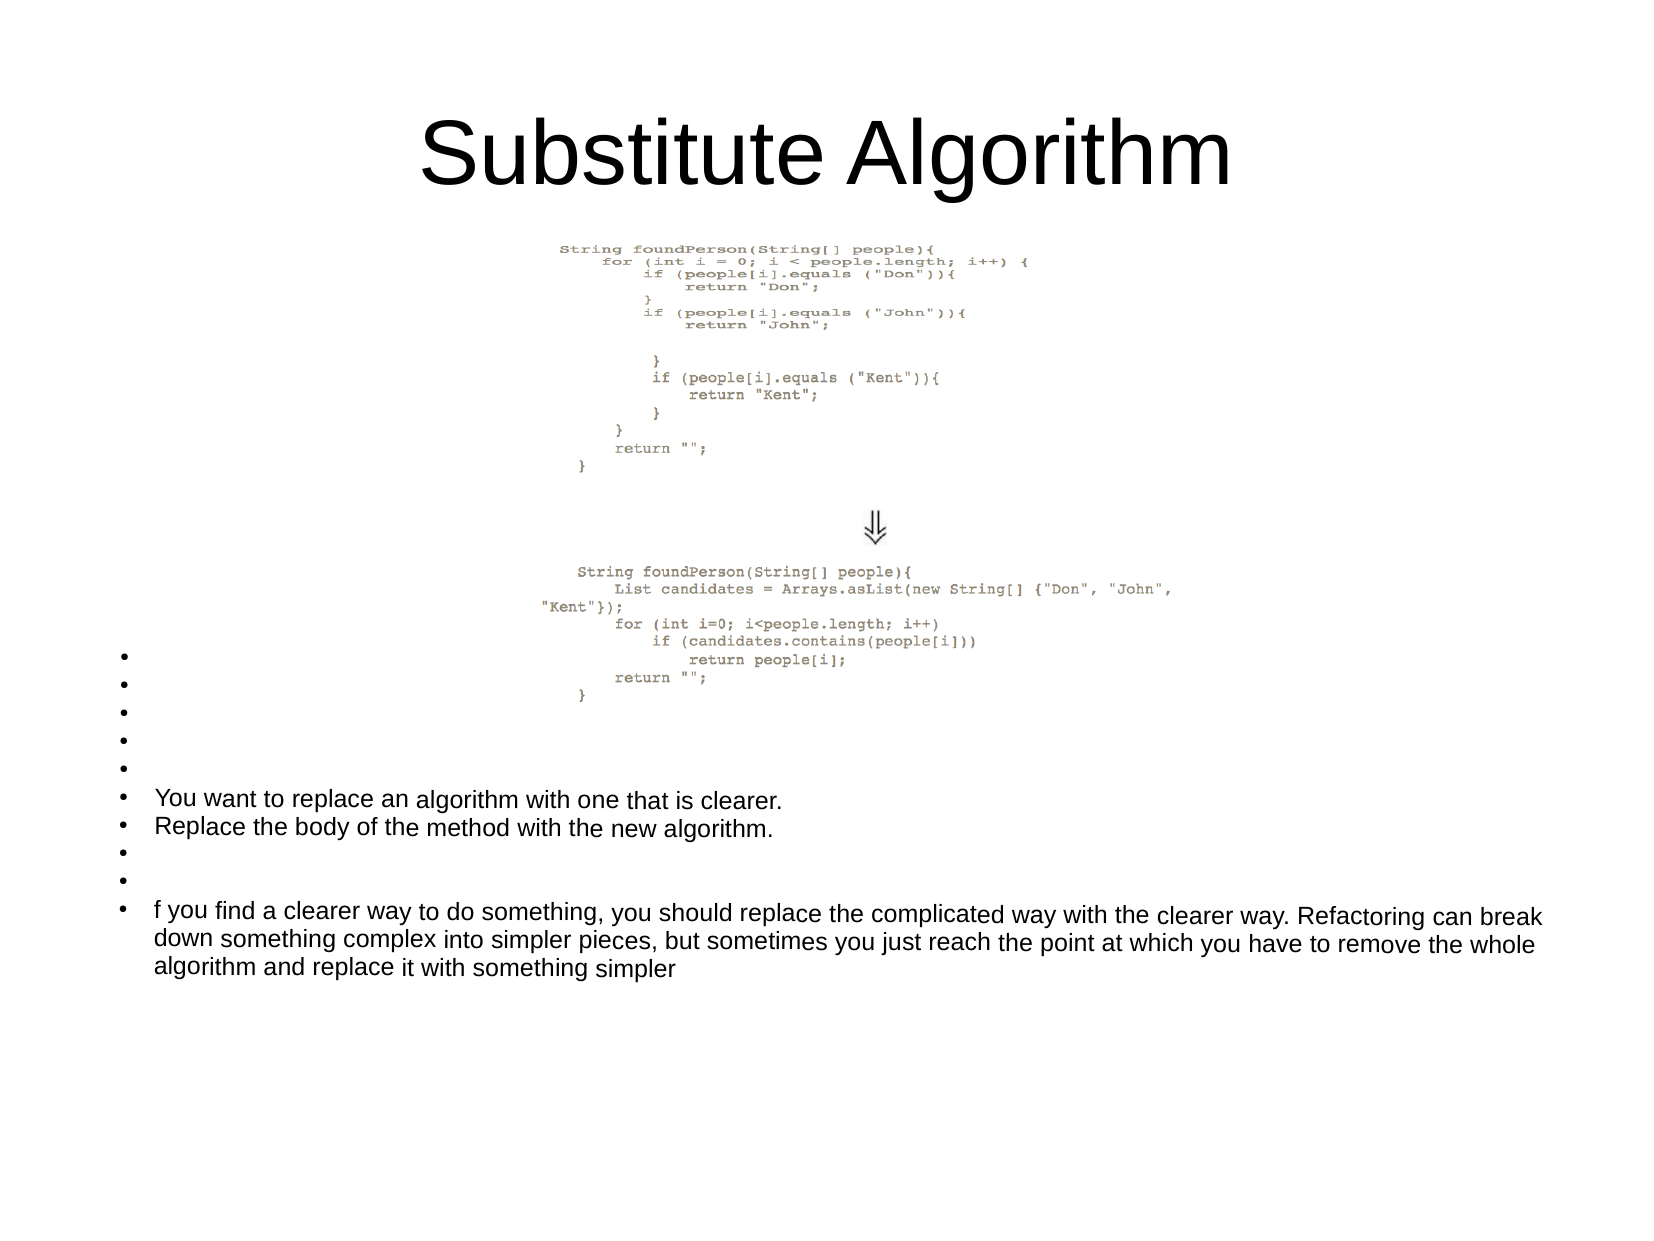

# Substitute Algorithm
You want to replace an algorithm with one that is clearer.
Replace the body of the method with the new algorithm.
f you find a clearer way to do something, you should replace the complicated way with the clearer way. Refactoring can break down something complex into simpler pieces, but sometimes you just reach the point at which you have to remove the whole algorithm and replace it with something simpler